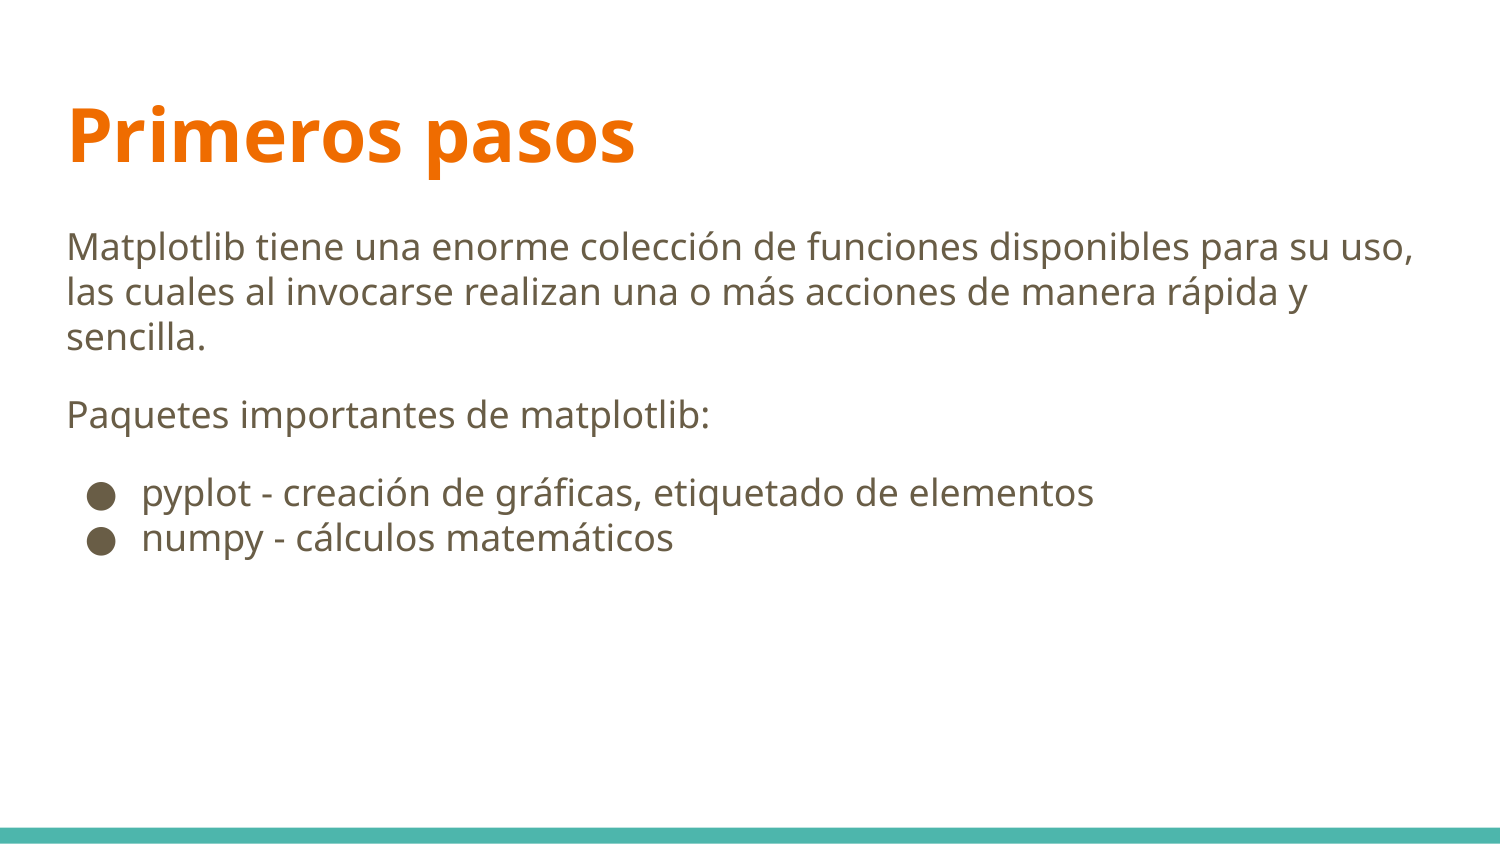

# Primeros pasos
Matplotlib tiene una enorme colección de funciones disponibles para su uso, las cuales al invocarse realizan una o más acciones de manera rápida y sencilla.
Paquetes importantes de matplotlib:
pyplot - creación de gráficas, etiquetado de elementos
numpy - cálculos matemáticos